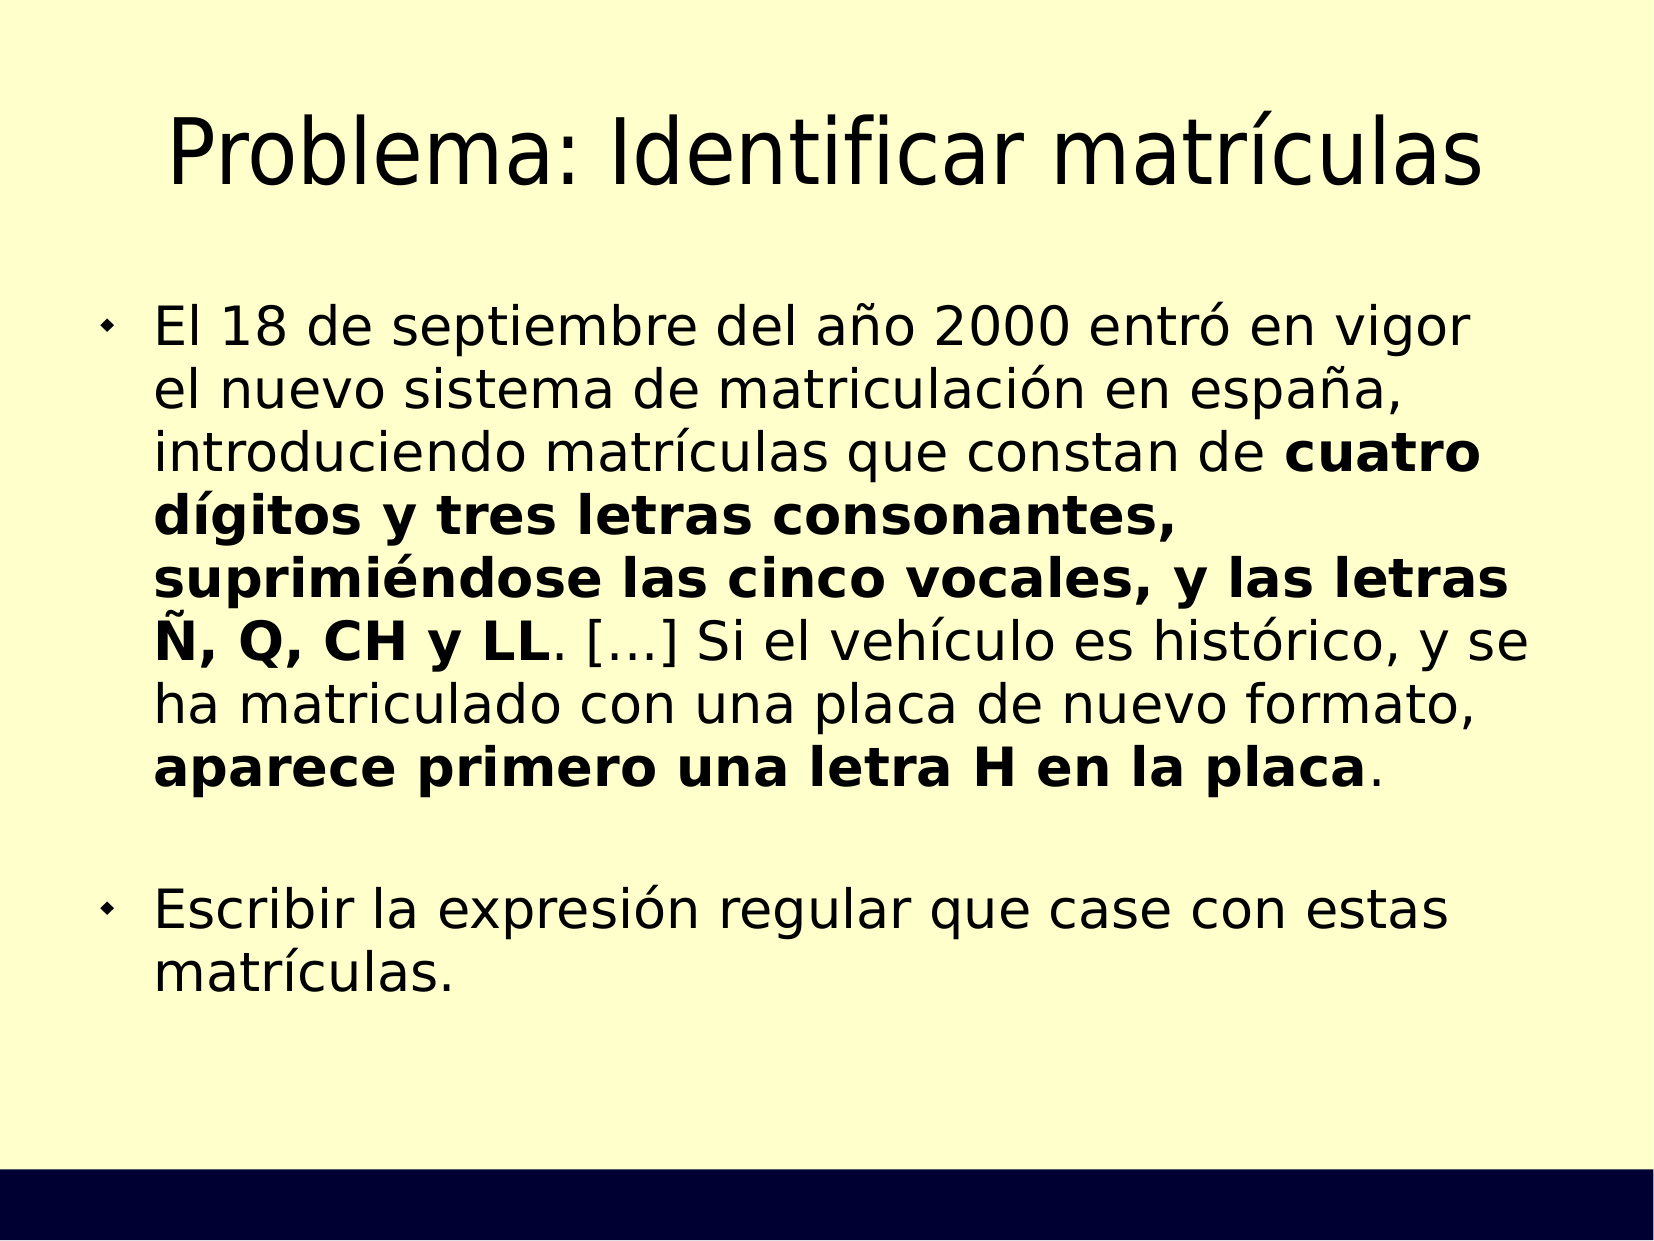

# Problema: Identificar matrículas
El 18 de septiembre del año 2000 entró en vigor el nuevo sistema de matriculación en españa, introduciendo matrículas que constan de cuatro dígitos y tres letras consonantes, suprimiéndose las cinco vocales, y las letras Ñ, Q, CH y LL. [...] Si el vehículo es histórico, y se ha matriculado con una placa de nuevo formato, aparece primero una letra H en la placa.
Escribir la expresión regular que case con estas matrículas.